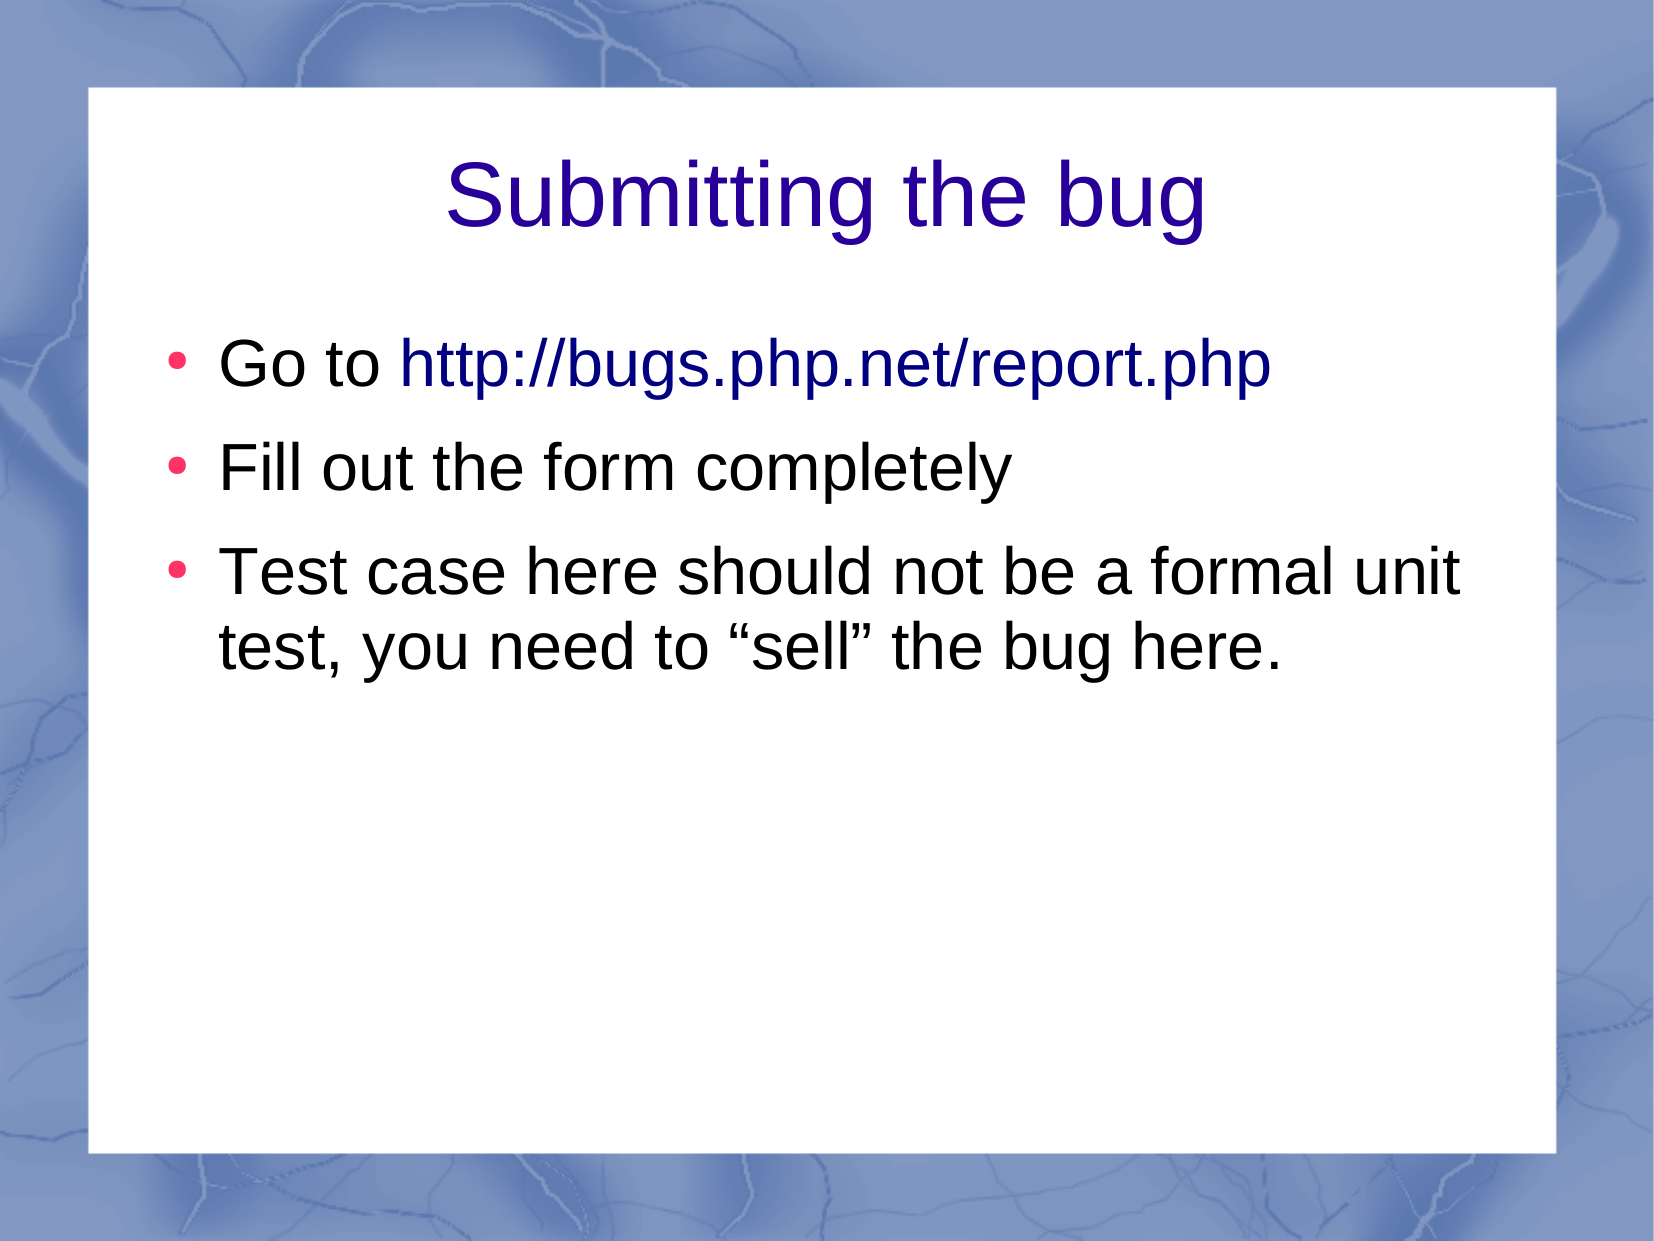

# Submitting the bug
Go to http://bugs.php.net/report.php
Fill out the form completely
Test case here should not be a formal unit test, you need to “sell” the bug here.